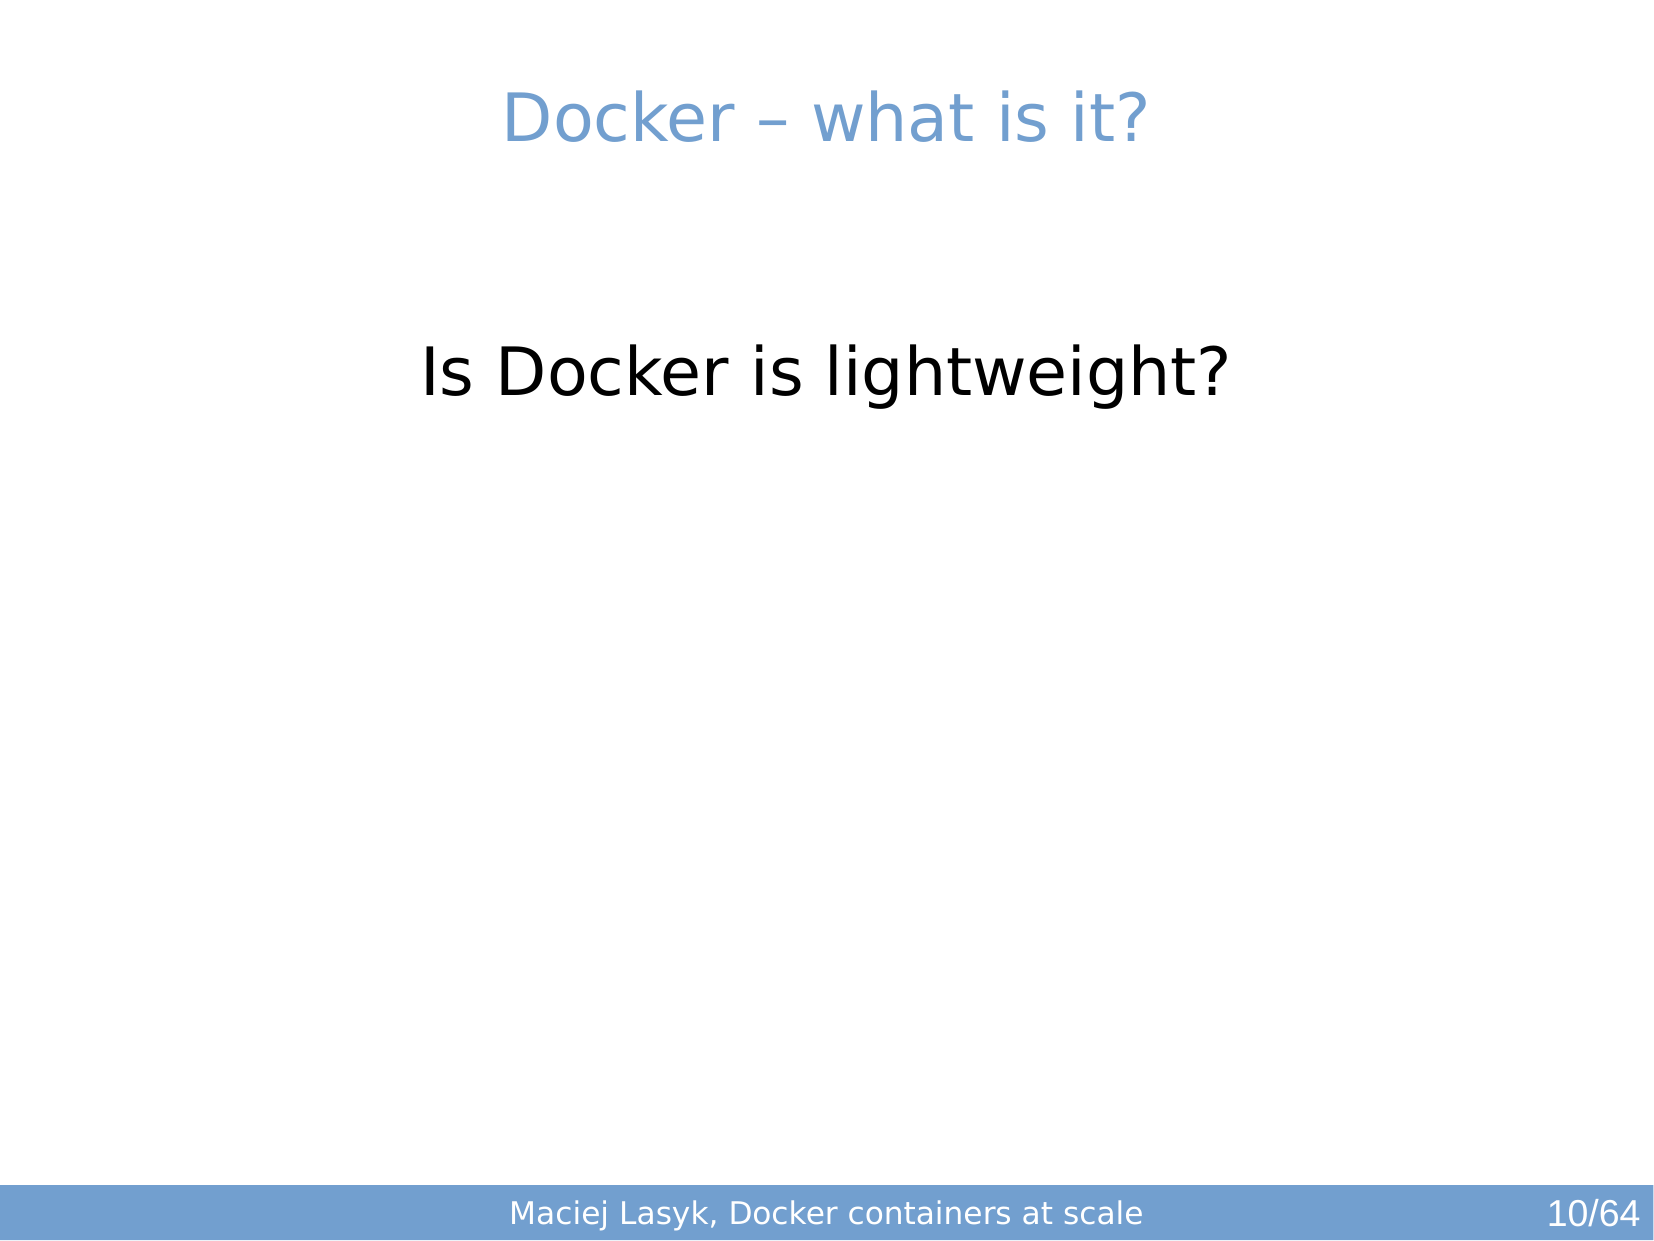

Docker – what is it?
Is Docker is lightweight?
 10/64
Maciej Lasyk, Docker containers at scale